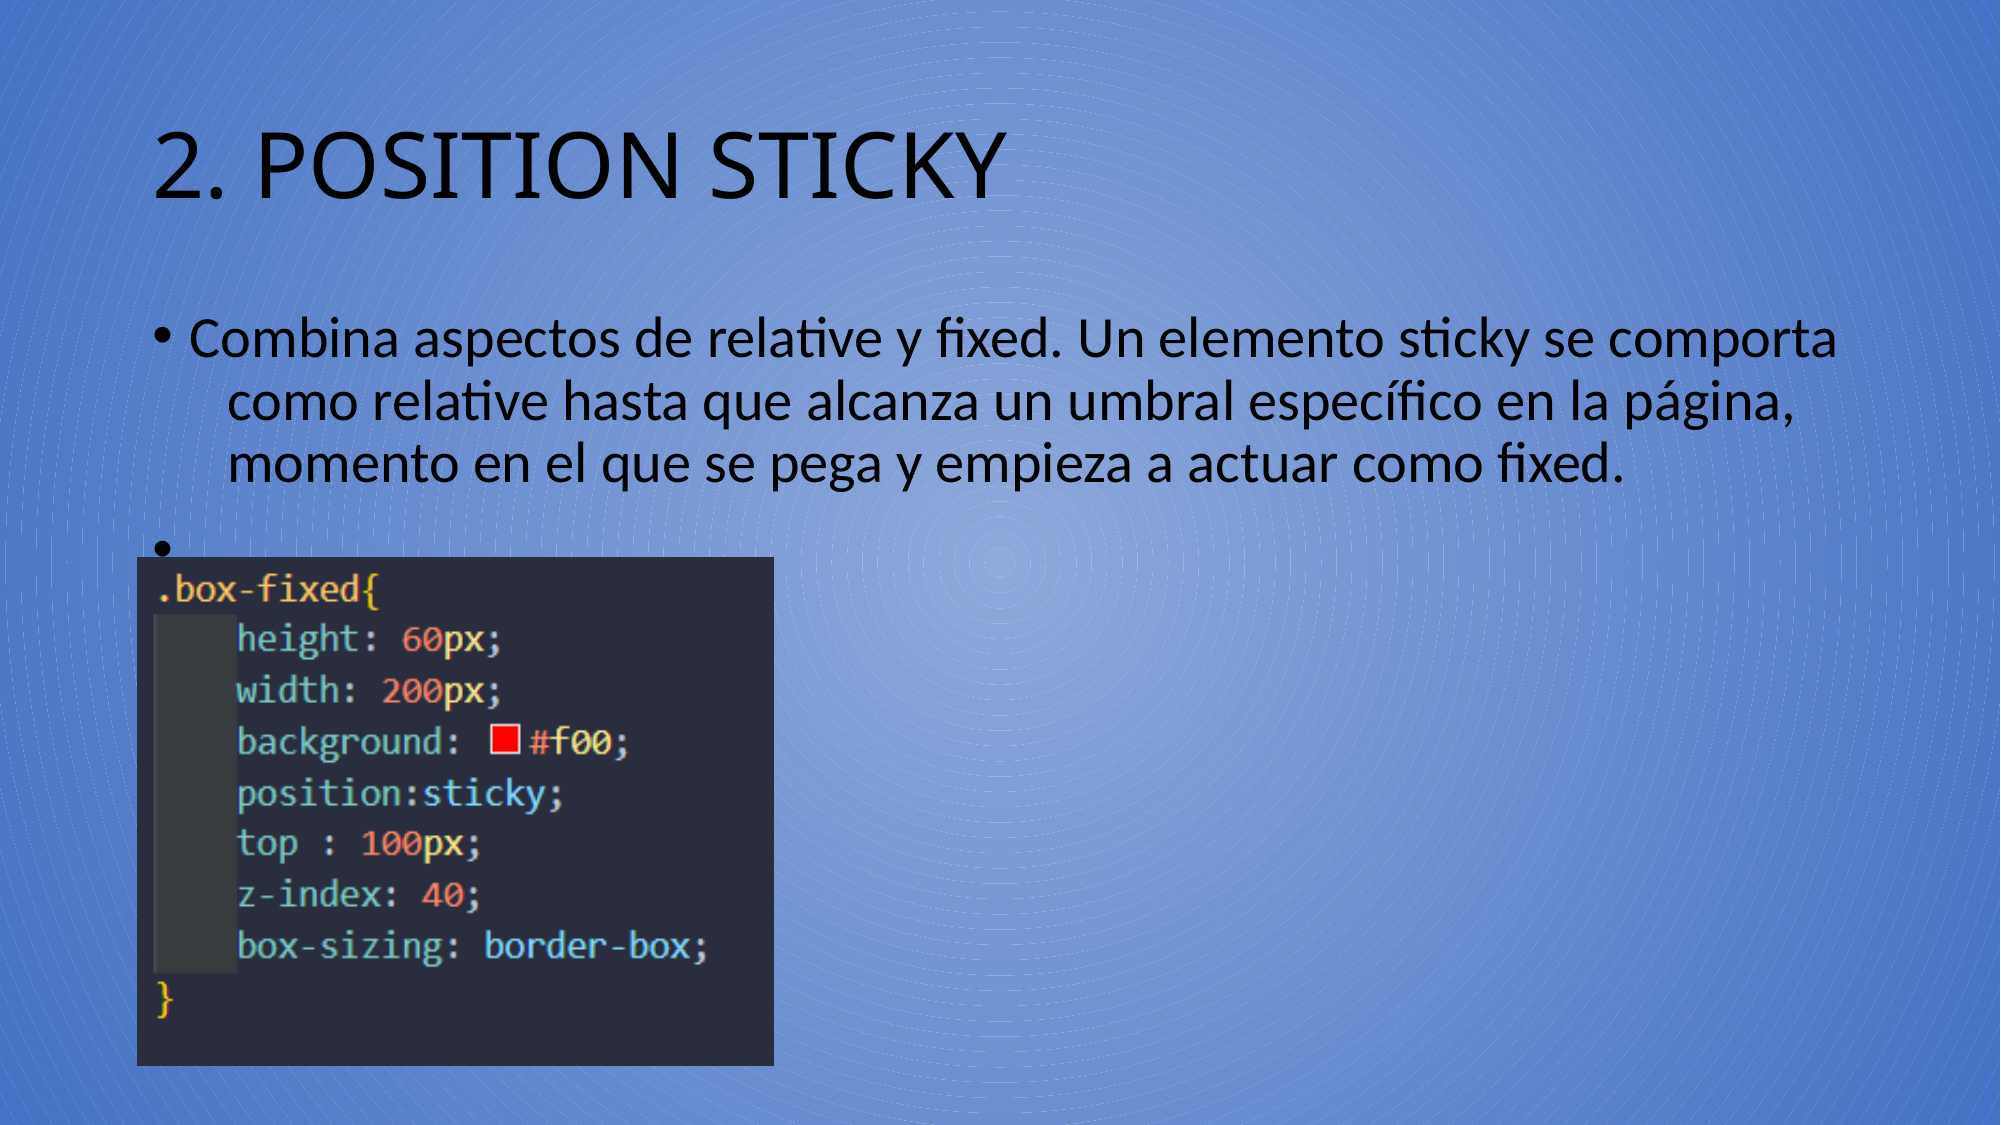

# 2. POSITION STICKY
Combina aspectos de relative y fixed. Un elemento sticky se comporta como relative hasta que alcanza un umbral específico en la página, momento en el que se pega y empieza a actuar como fixed.